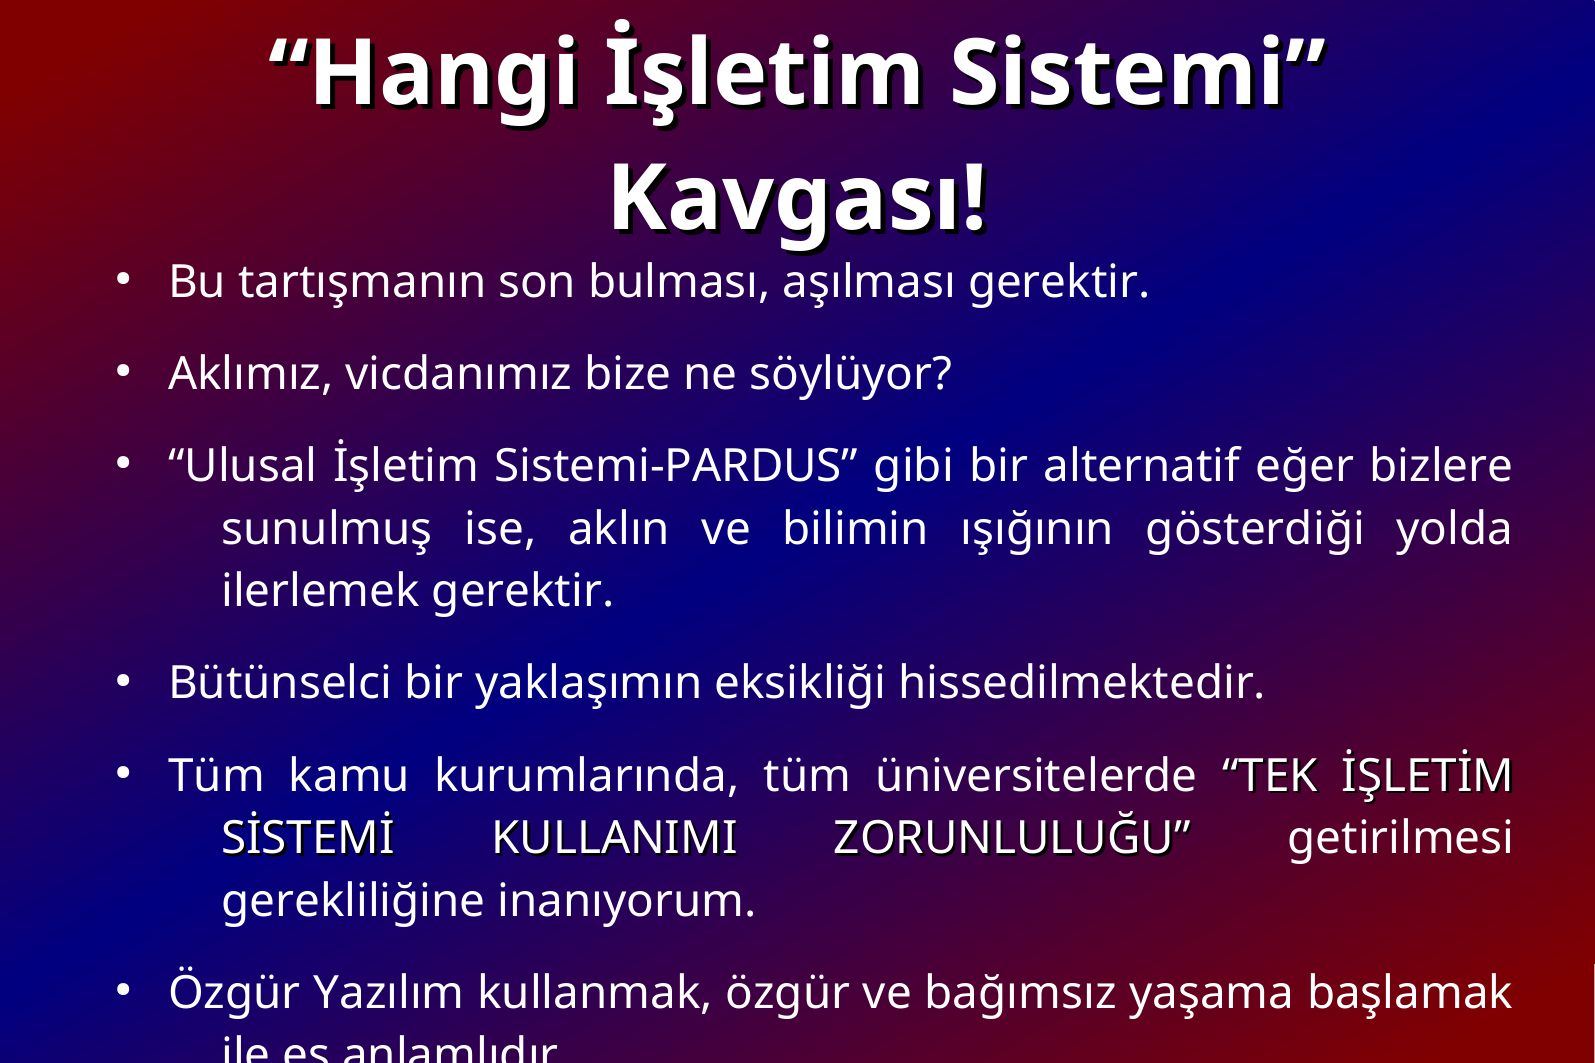

# “Hangi İşletim Sistemi” Kavgası!
Bu tartışmanın son bulması, aşılması gerektir.
Aklımız, vicdanımız bize ne söylüyor?
“Ulusal İşletim Sistemi-PARDUS” gibi bir alternatif eğer bizlere sunulmuş ise, aklın ve bilimin ışığının gösterdiği yolda ilerlemek gerektir.
Bütünselci bir yaklaşımın eksikliği hissedilmektedir.
Tüm kamu kurumlarında, tüm üniversitelerde “TEK İŞLETİM SİSTEMİ KULLANIMI ZORUNLULUĞU” getirilmesi gerekliliğine inanıyorum.
Özgür Yazılım kullanmak, özgür ve bağımsız yaşama başlamak ile eş anlamlıdır.